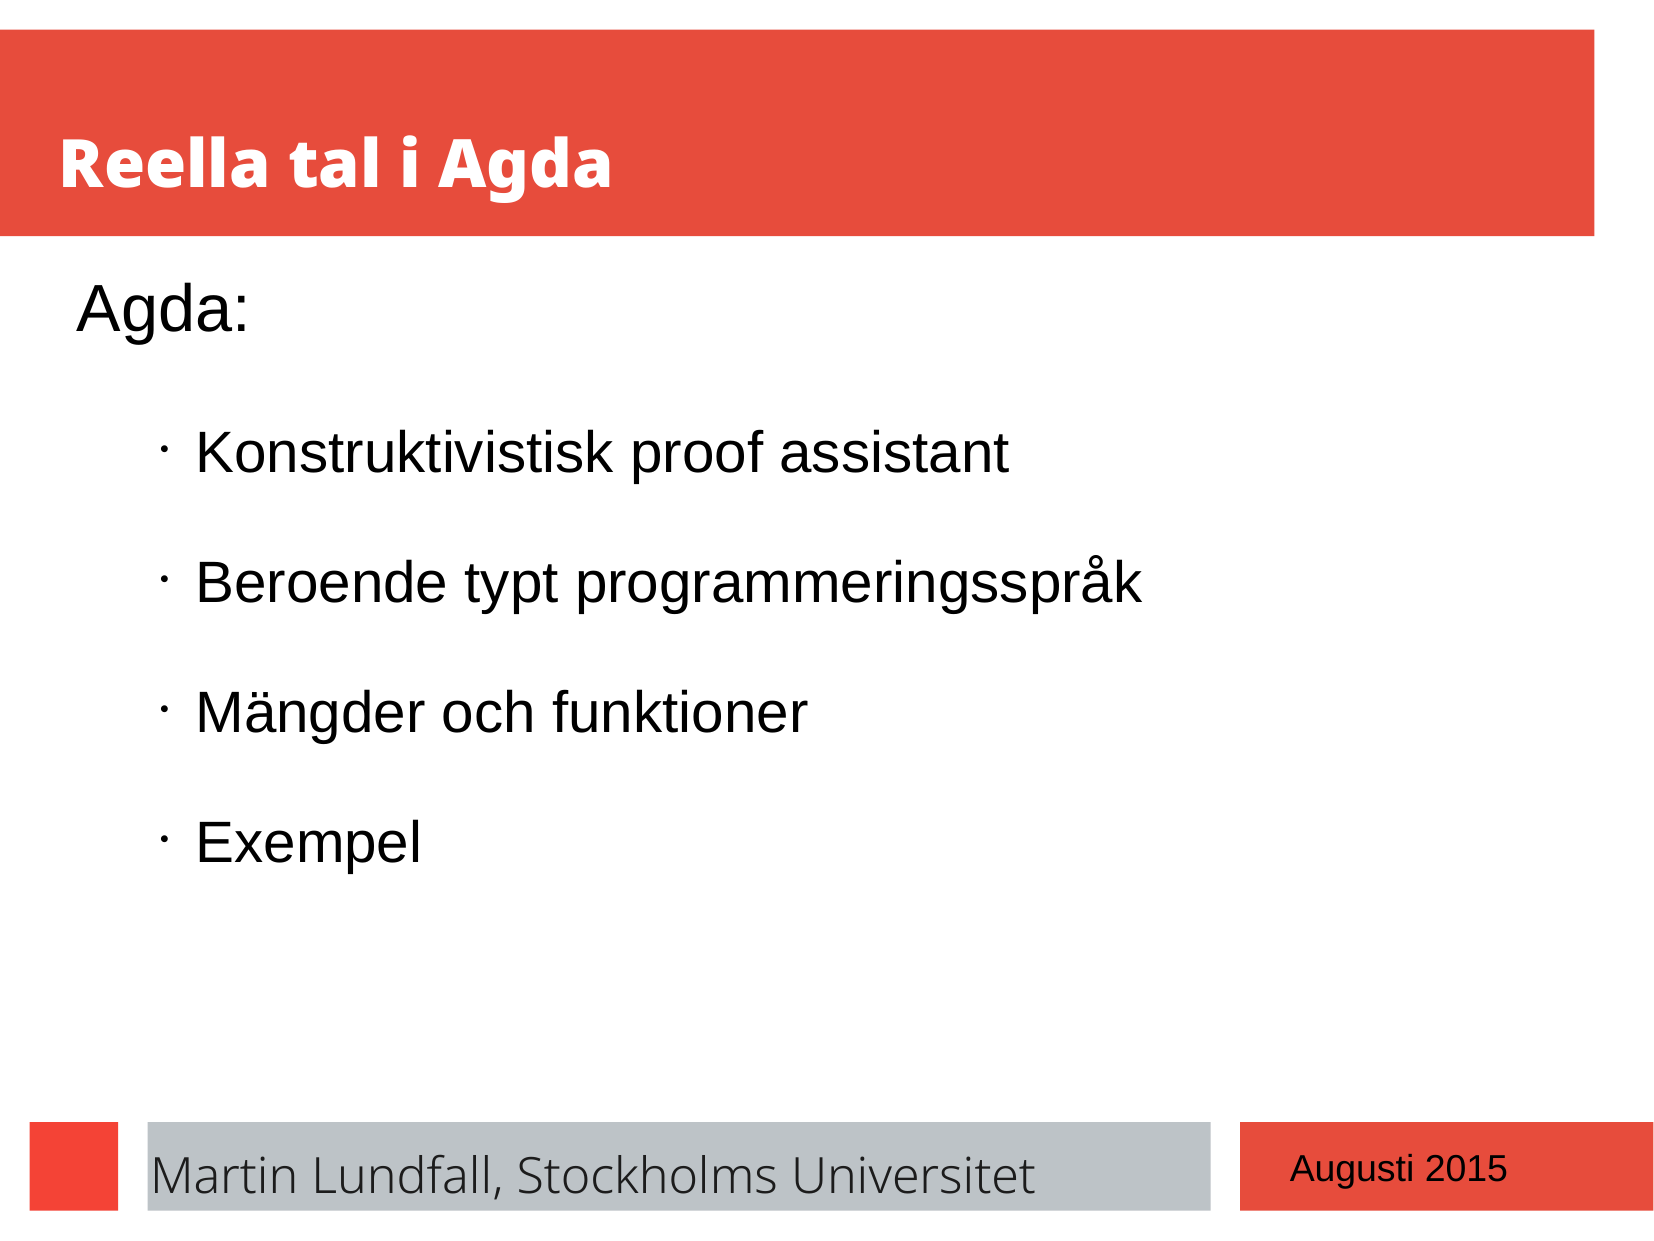

# Reella tal i Agda
Agda:
Konstruktivistisk proof assistant
Beroende typt programmeringsspråk
Mängder och funktioner
Exempel
Martin Lundfall, Stockholms Universitet
Augusti 2015